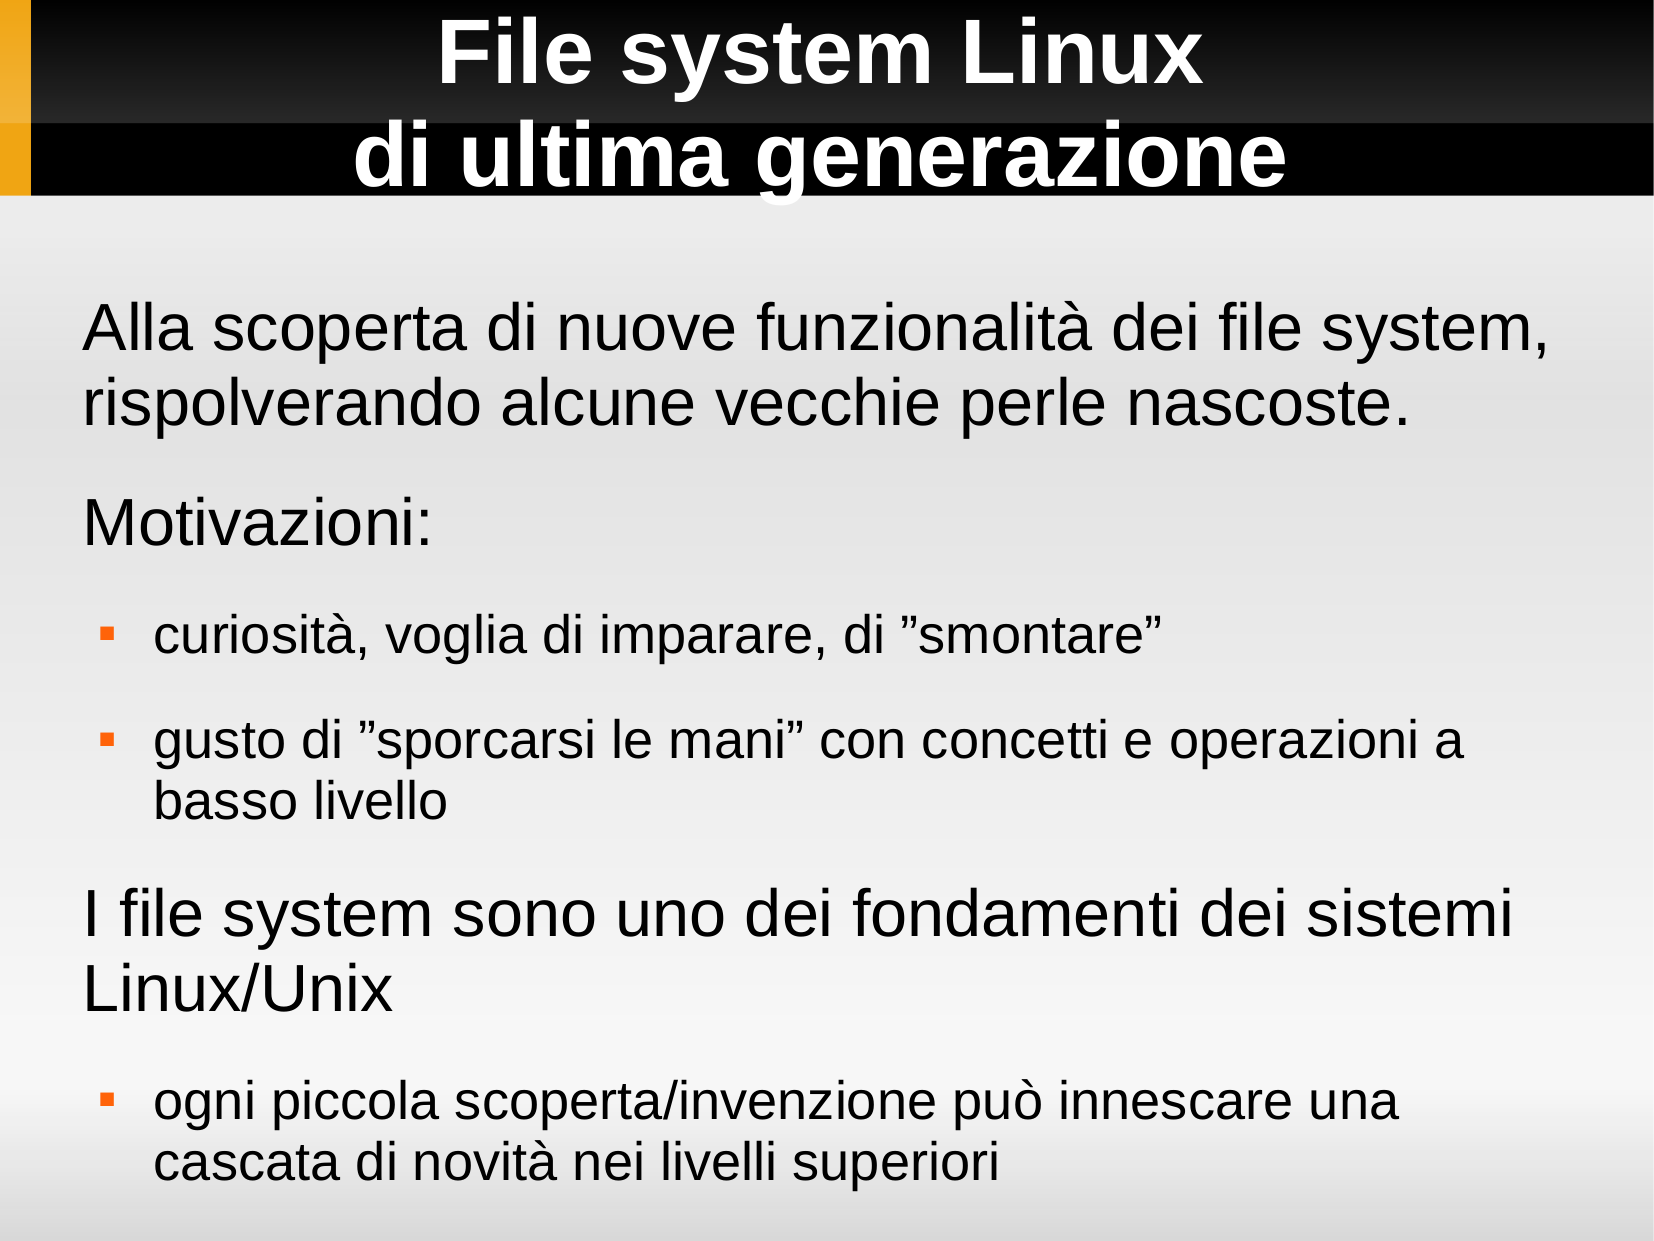

# File system Linux di ultima generazione
Alla scoperta di nuove funzionalità dei file system, rispolverando alcune vecchie perle nascoste.
Motivazioni:
curiosità, voglia di imparare, di ”smontare”
gusto di ”sporcarsi le mani” con concetti e operazioni a basso livello
I file system sono uno dei fondamenti dei sistemi Linux/Unix
ogni piccola scoperta/invenzione può innescare una cascata di novità nei livelli superiori